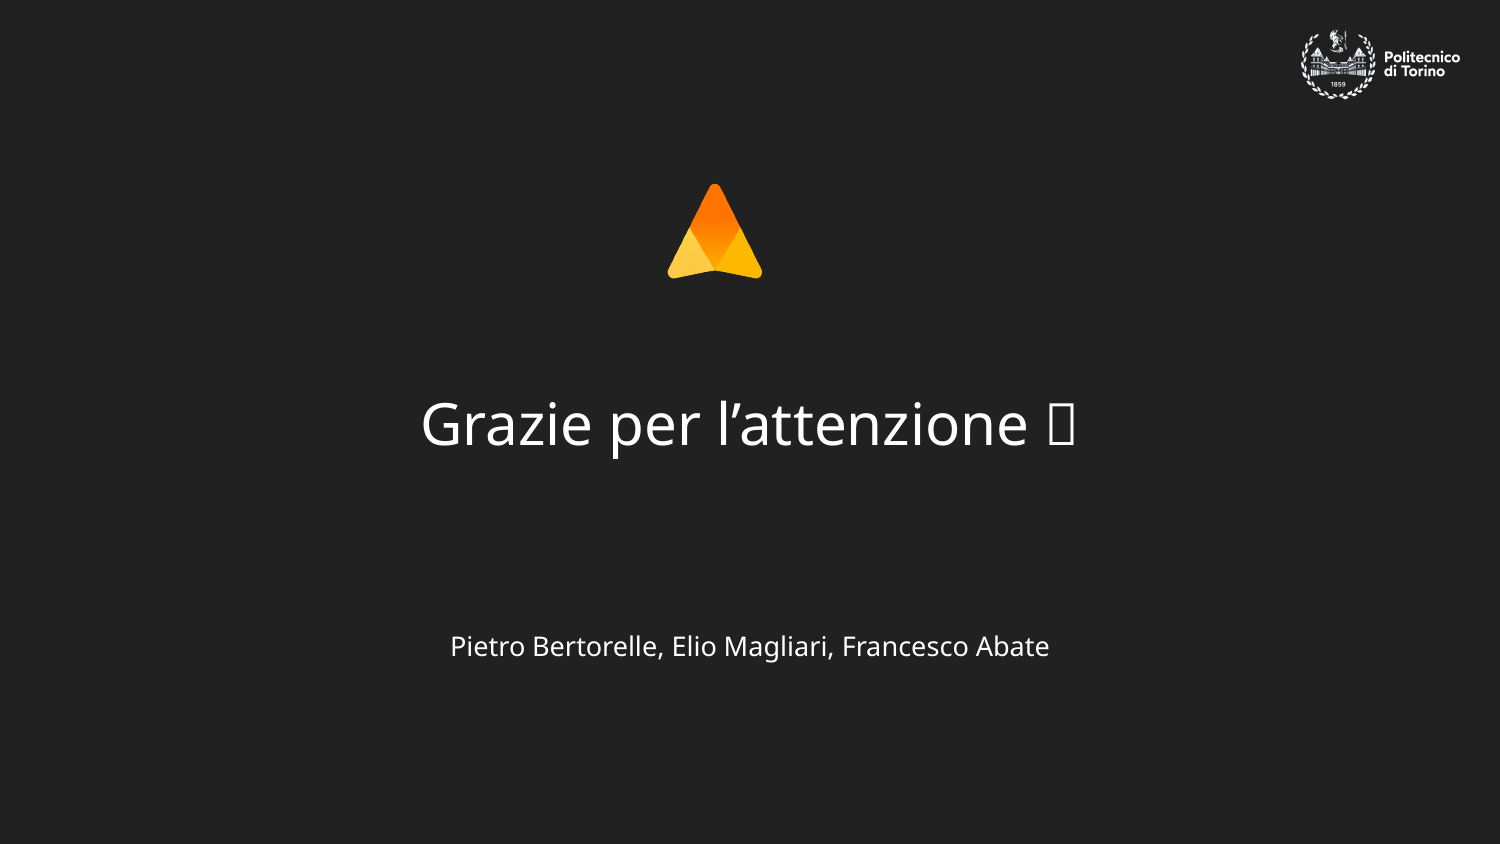

# Grazie per l’attenzione 🙂
Pietro Bertorelle, Elio Magliari, Francesco Abate